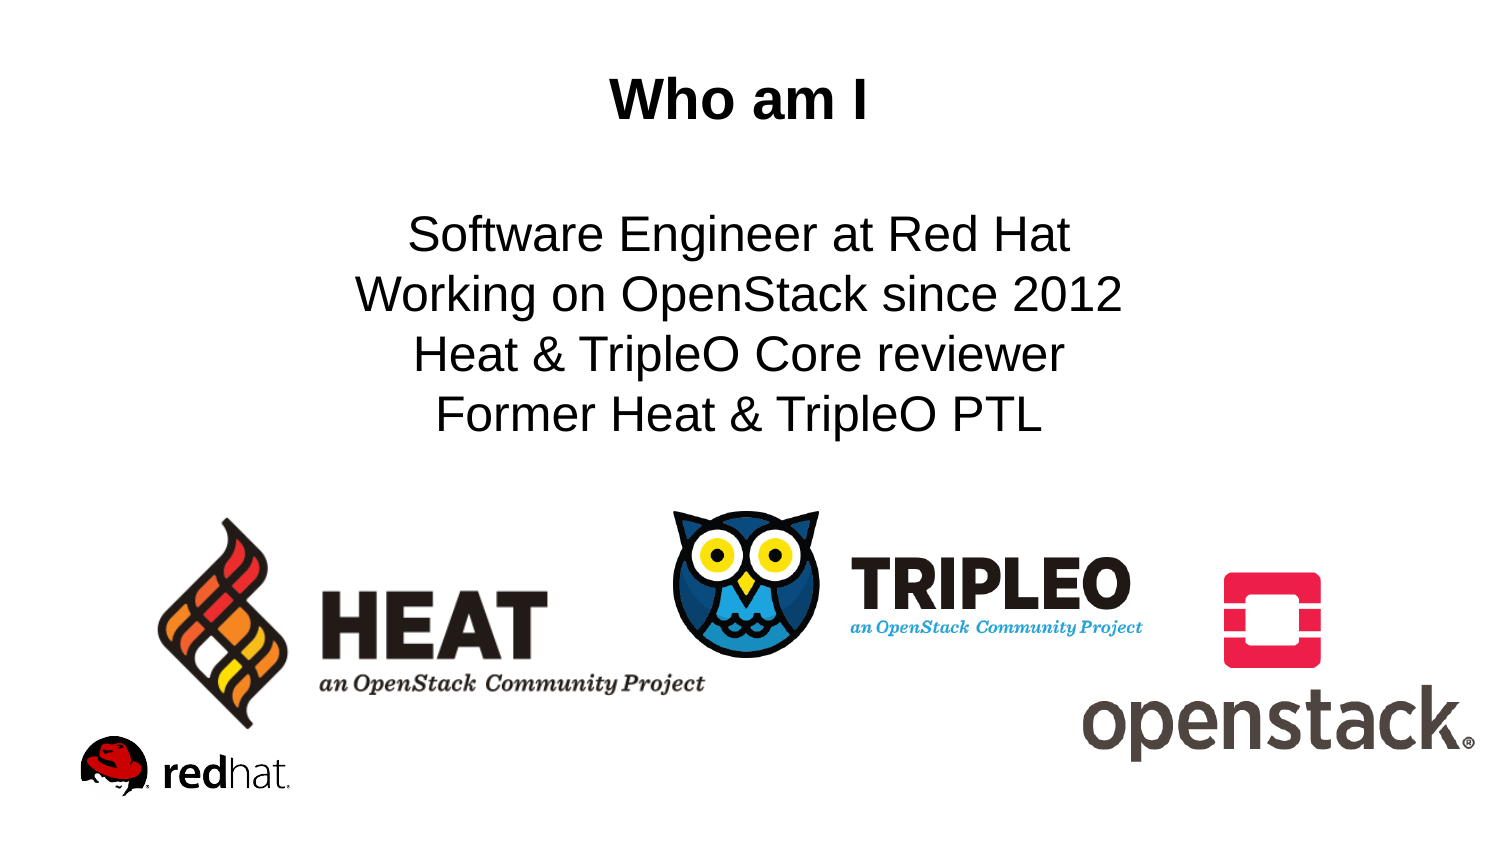

# Who am I Software Engineer at Red Hat Working on OpenStack since 2012 Heat & TripleO Core reviewer Former Heat & TripleO PTL